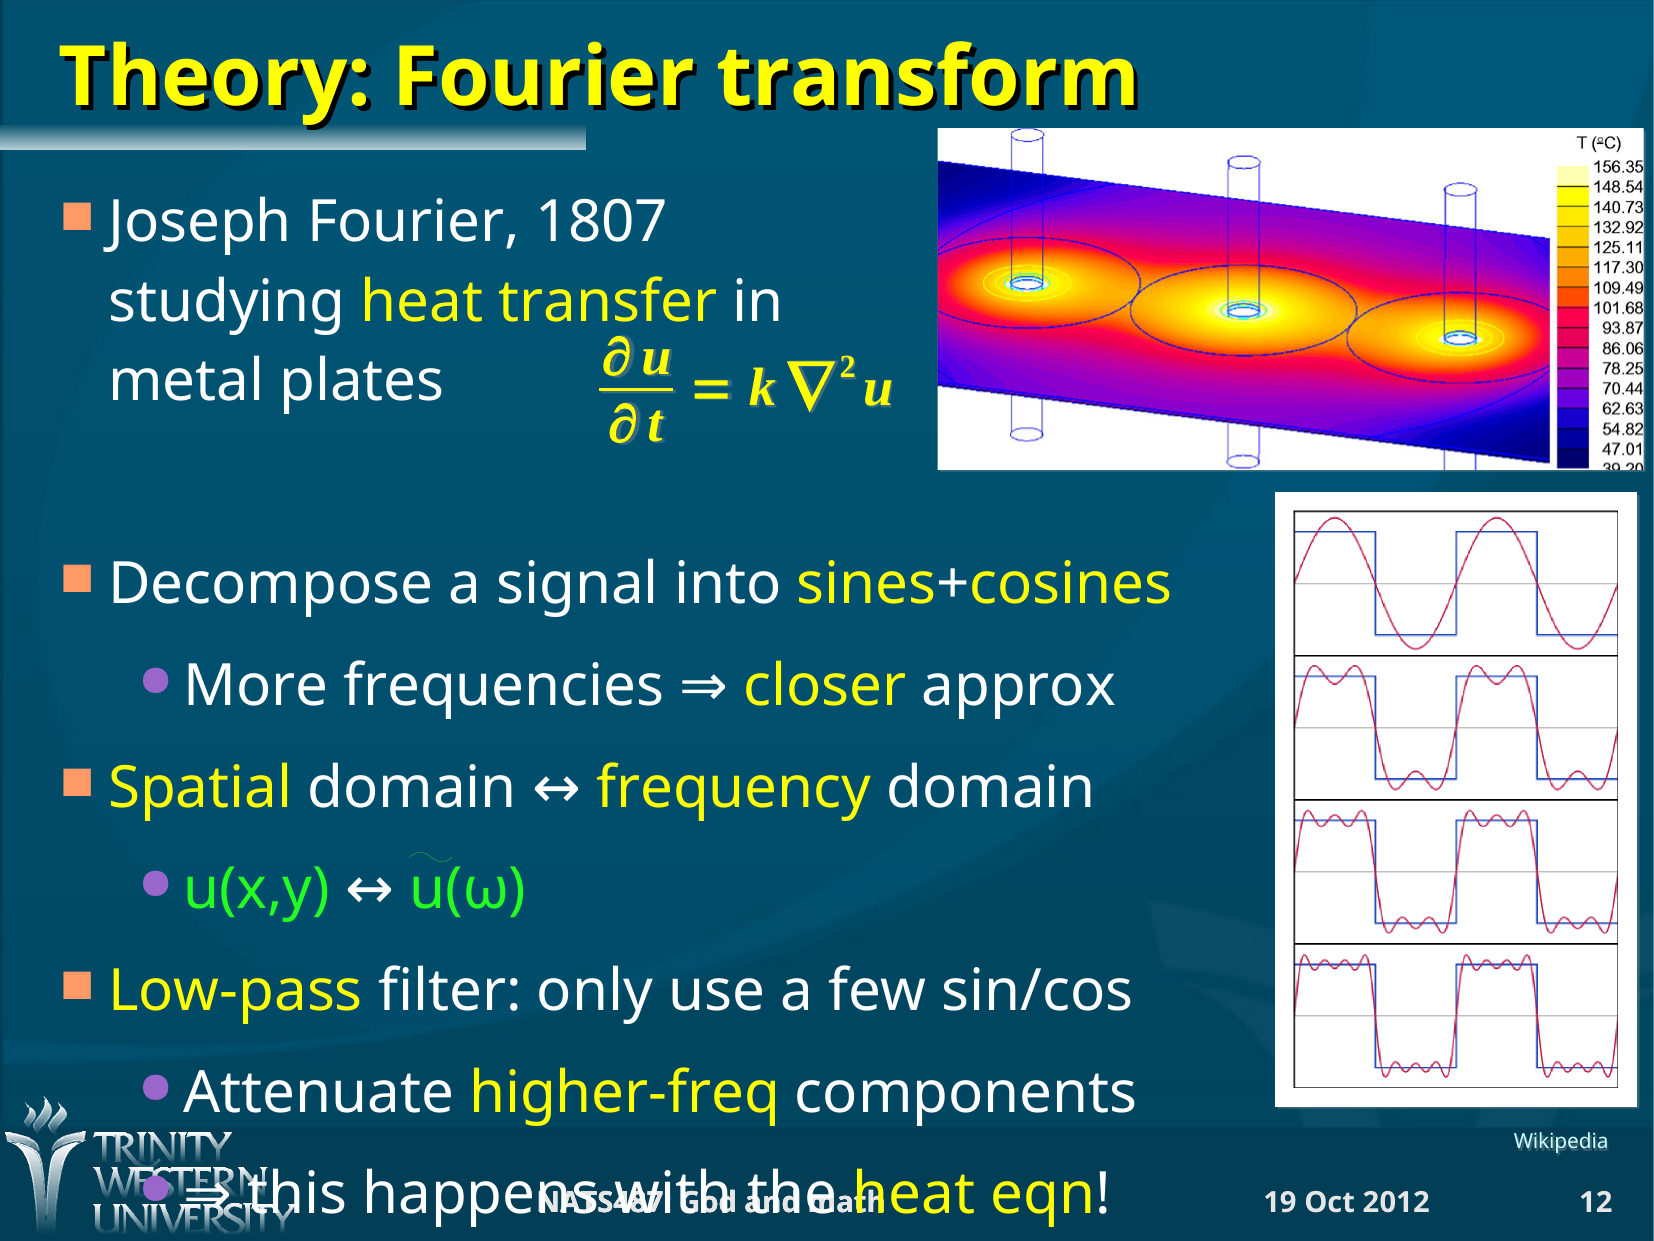

# Theory: Fourier transform
Joseph Fourier, 1807
studying heat transfer in
metal plates
Decompose a signal into sines+cosines
More frequencies ⇒ closer approx
Spatial domain ↔ frequency domain
u(x,y) ↔ u(ω)
Low-pass filter: only use a few sin/cos
Attenuate higher-freq components
⇒ this happens with the heat eqn!
Wikipedia
NATS487: God and math
19 Oct 2012
12